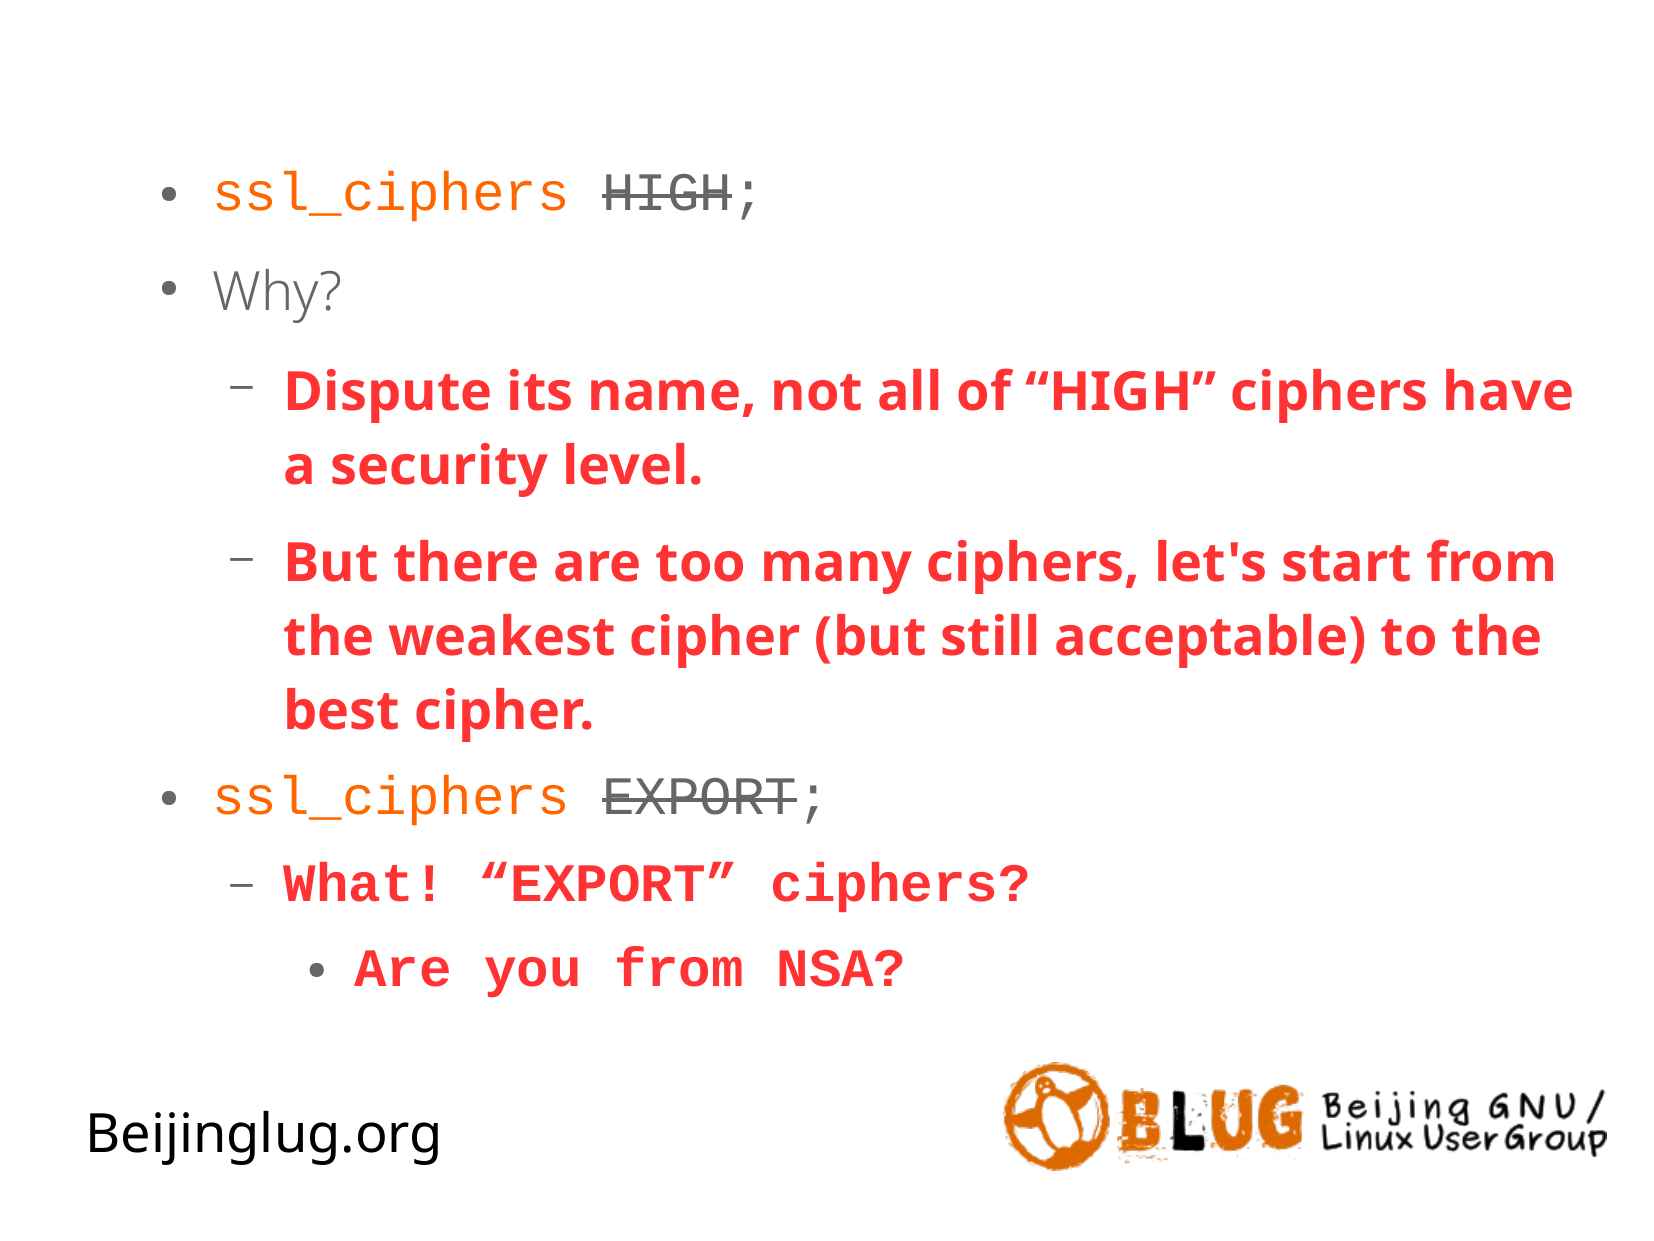

# ssl_ciphers HIGH;
Why?
Dispute its name, not all of “HIGH” ciphers have a security level.
But there are too many ciphers, let's start from the weakest cipher (but still acceptable) to the best cipher.
ssl_ciphers EXPORT;
What! “EXPORT” ciphers?
Are you from NSA?